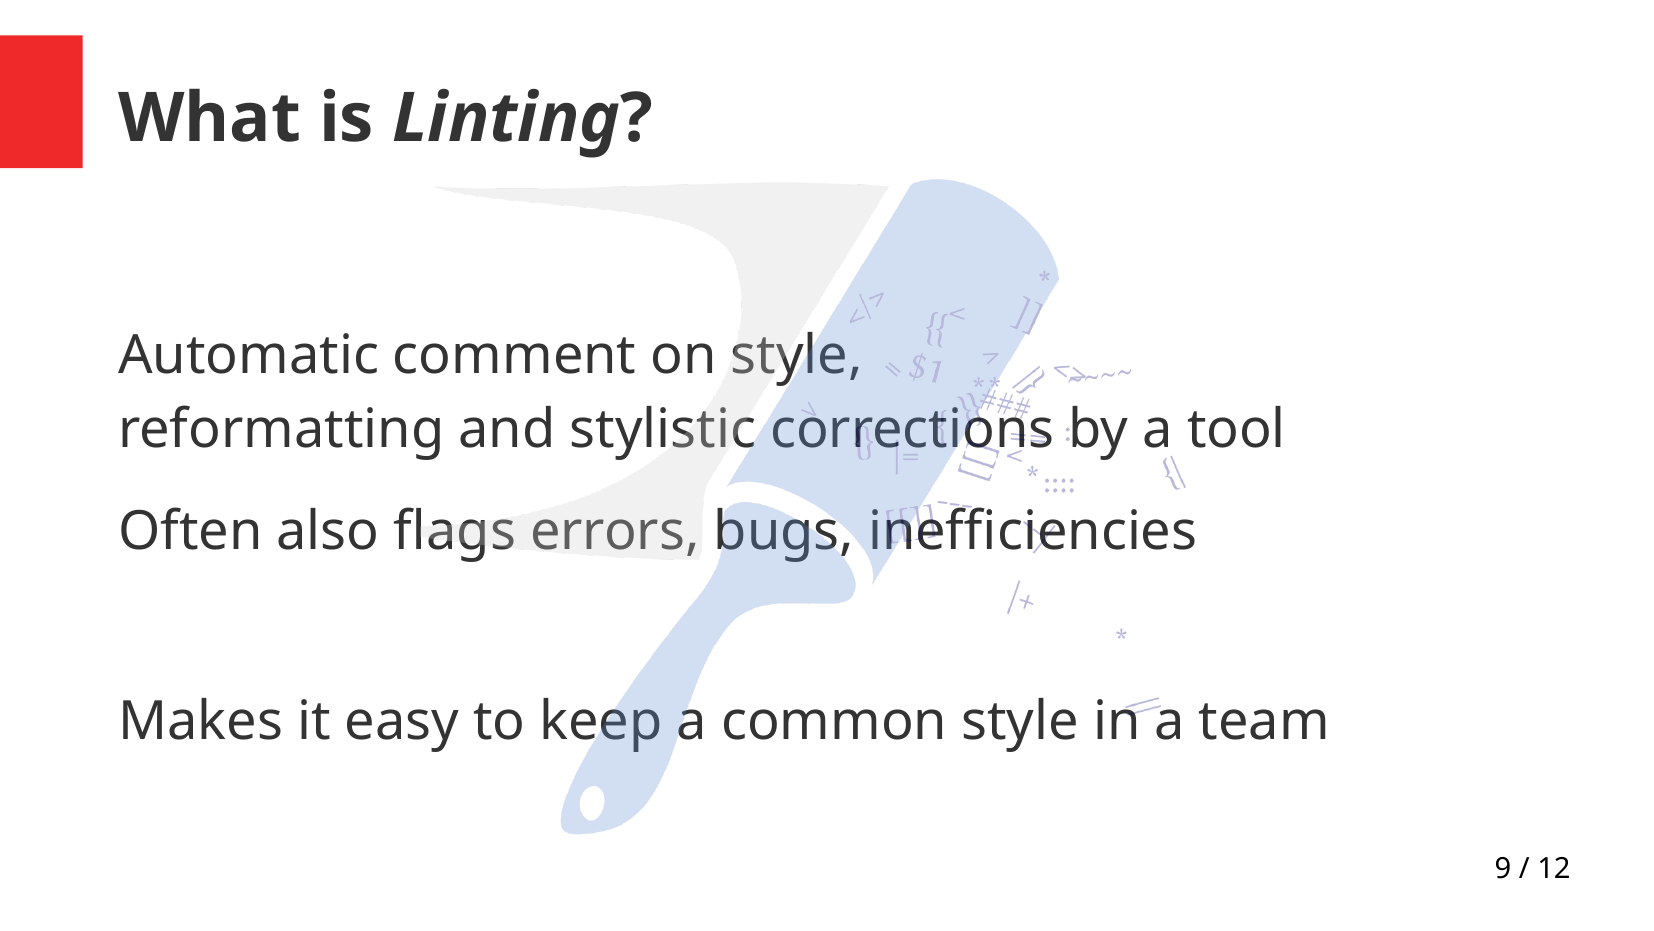

# What is Linting?
Automatic comment on style,
reformatting and stylistic corrections by a tool
Often also flags errors, bugs, inefficiencies
Makes it easy to keep a common style in a team
9